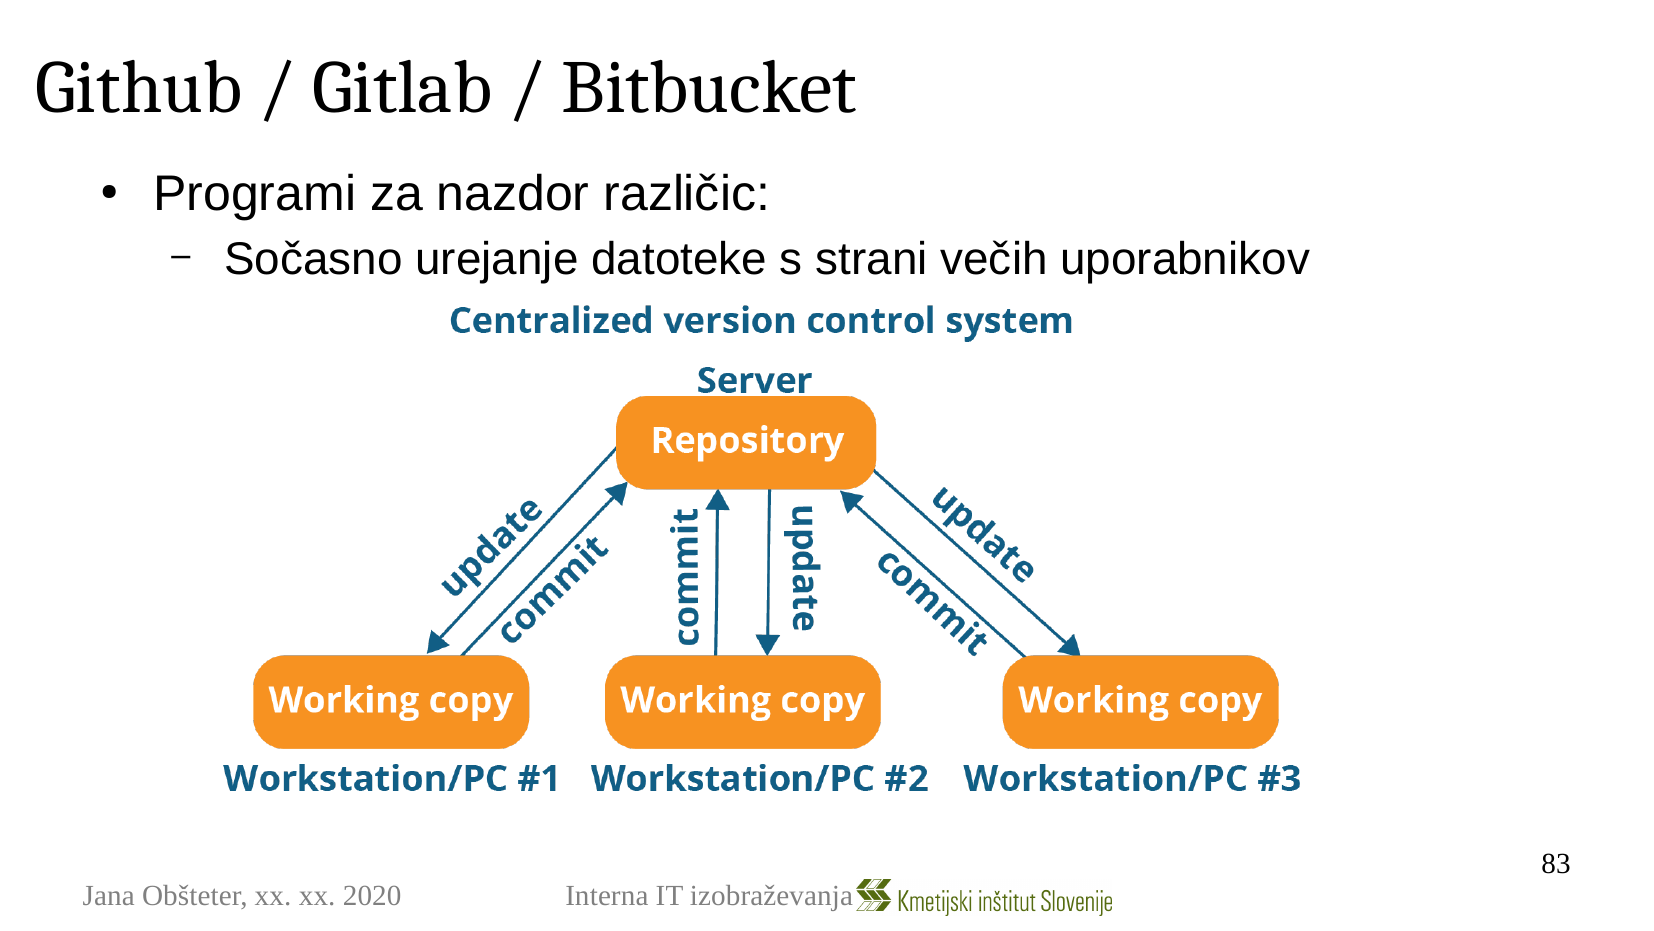

# Github / Gitlab / Bitbucket
Programi za nazdor različic:
Sočasno urejanje datoteke s strani večih uporabnikov
83